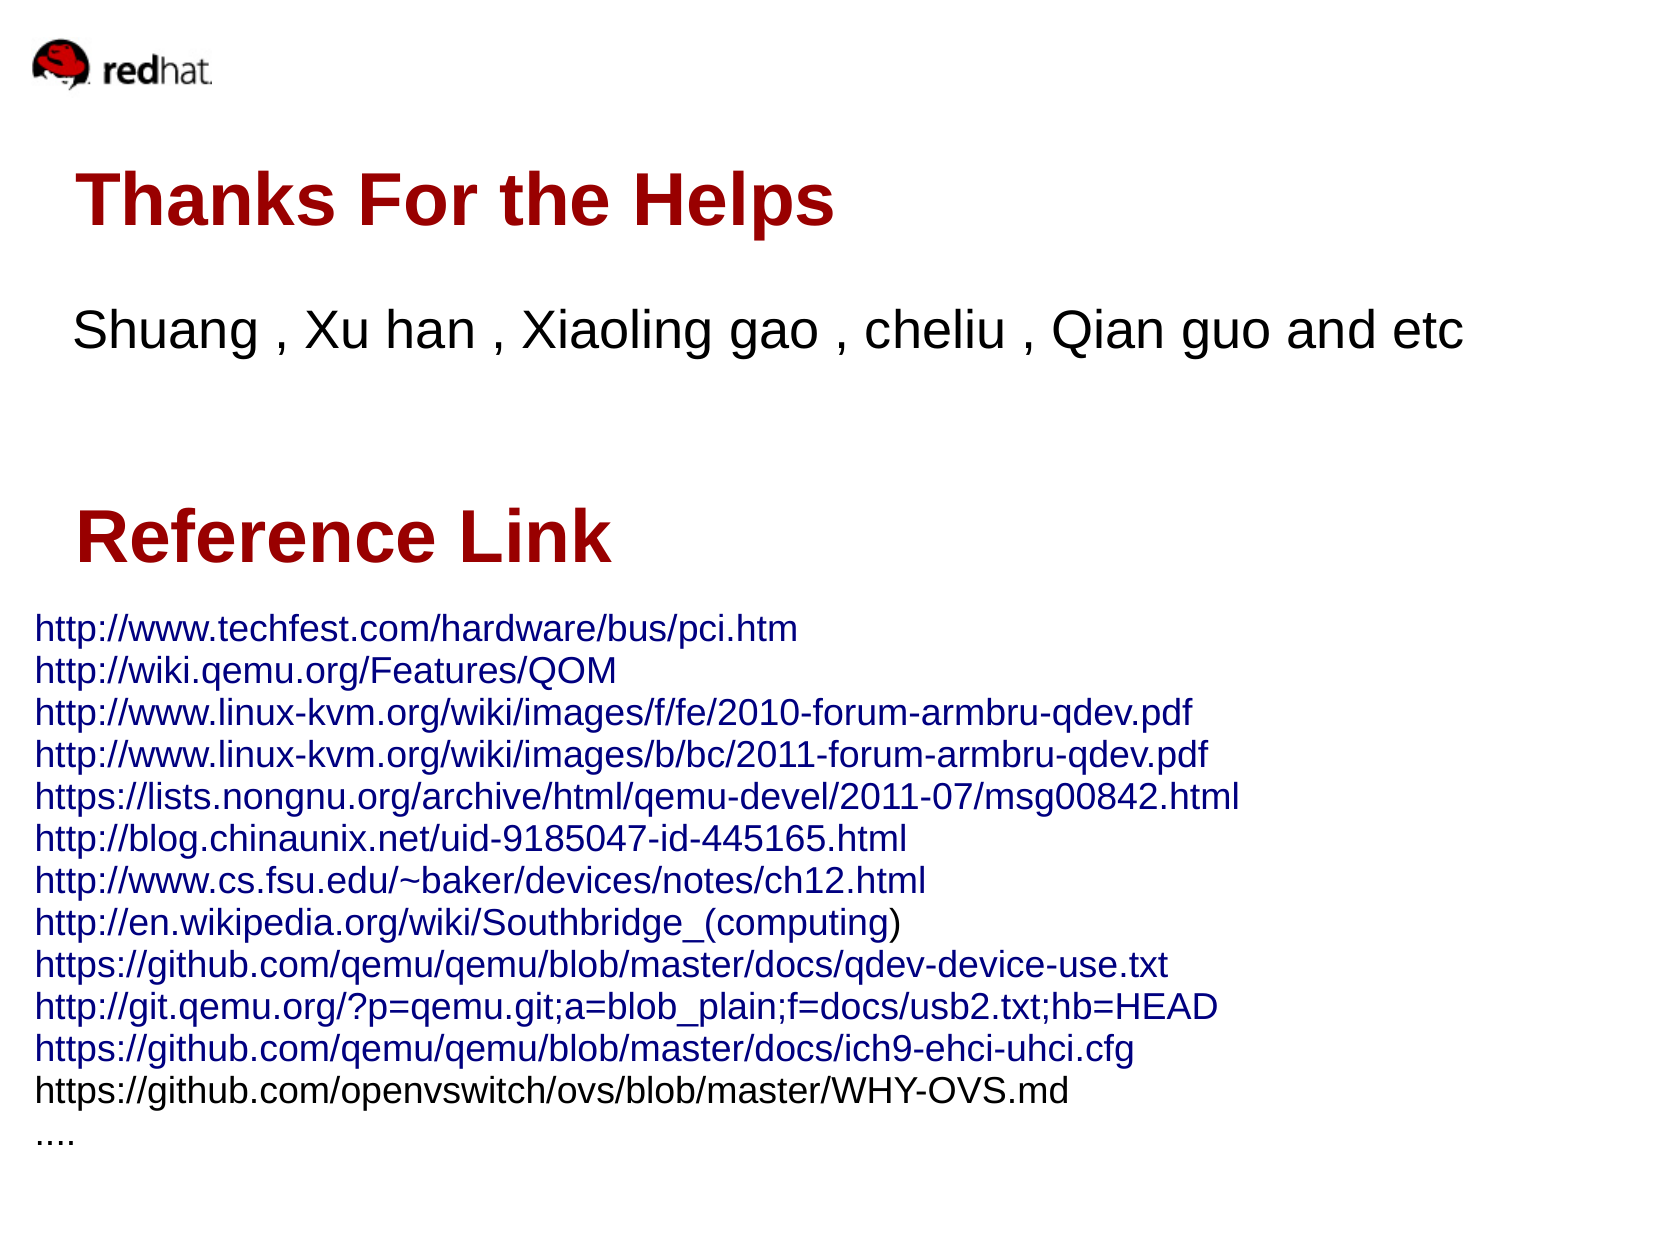

Thanks For the Helps
Shuang , Xu han , Xiaoling gao , cheliu , Qian guo and etc
Reference Link
http://www.techfest.com/hardware/bus/pci.htm
http://wiki.qemu.org/Features/QOM
http://www.linux-kvm.org/wiki/images/f/fe/2010-forum-armbru-qdev.pdf
http://www.linux-kvm.org/wiki/images/b/bc/2011-forum-armbru-qdev.pdf
https://lists.nongnu.org/archive/html/qemu-devel/2011-07/msg00842.html
http://blog.chinaunix.net/uid-9185047-id-445165.html
http://www.cs.fsu.edu/~baker/devices/notes/ch12.html
http://en.wikipedia.org/wiki/Southbridge_(computing)
https://github.com/qemu/qemu/blob/master/docs/qdev-device-use.txt
http://git.qemu.org/?p=qemu.git;a=blob_plain;f=docs/usb2.txt;hb=HEAD
https://github.com/qemu/qemu/blob/master/docs/ich9-ehci-uhci.cfg
https://github.com/openvswitch/ovs/blob/master/WHY-OVS.md
....